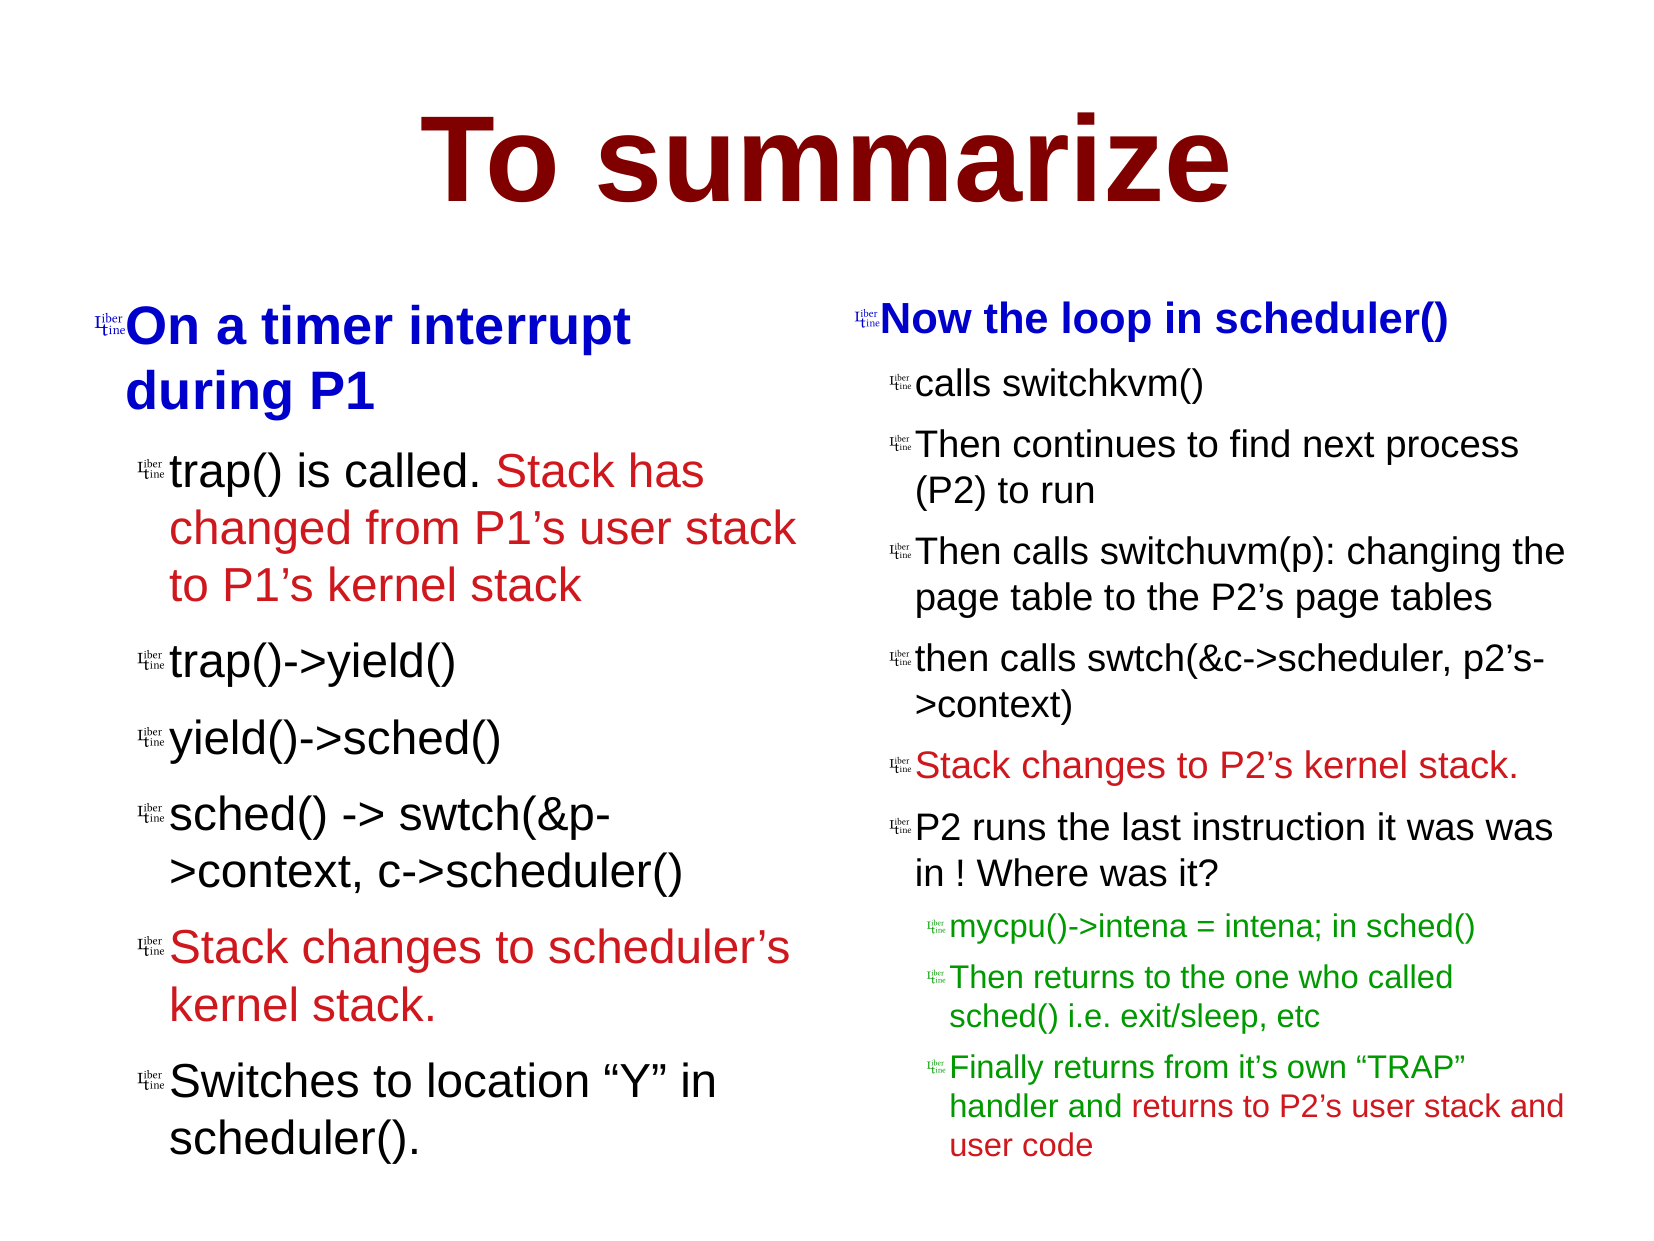

# To summarize
On a timer interrupt during P1
trap() is called. Stack has changed from P1’s user stack to P1’s kernel stack
trap()->yield()
yield()->sched()
sched() -> swtch(&p->context, c->scheduler()
Stack changes to scheduler’s kernel stack.
Switches to location “Y” in scheduler().
Now the loop in scheduler()
calls switchkvm()
Then continues to find next process (P2) to run
Then calls switchuvm(p): changing the page table to the P2’s page tables
then calls swtch(&c->scheduler, p2’s->context)
Stack changes to P2’s kernel stack.
P2 runs the last instruction it was was in ! Where was it?
mycpu()->intena = intena; in sched()
Then returns to the one who called sched() i.e. exit/sleep, etc
Finally returns from it’s own “TRAP” handler and returns to P2’s user stack and user code